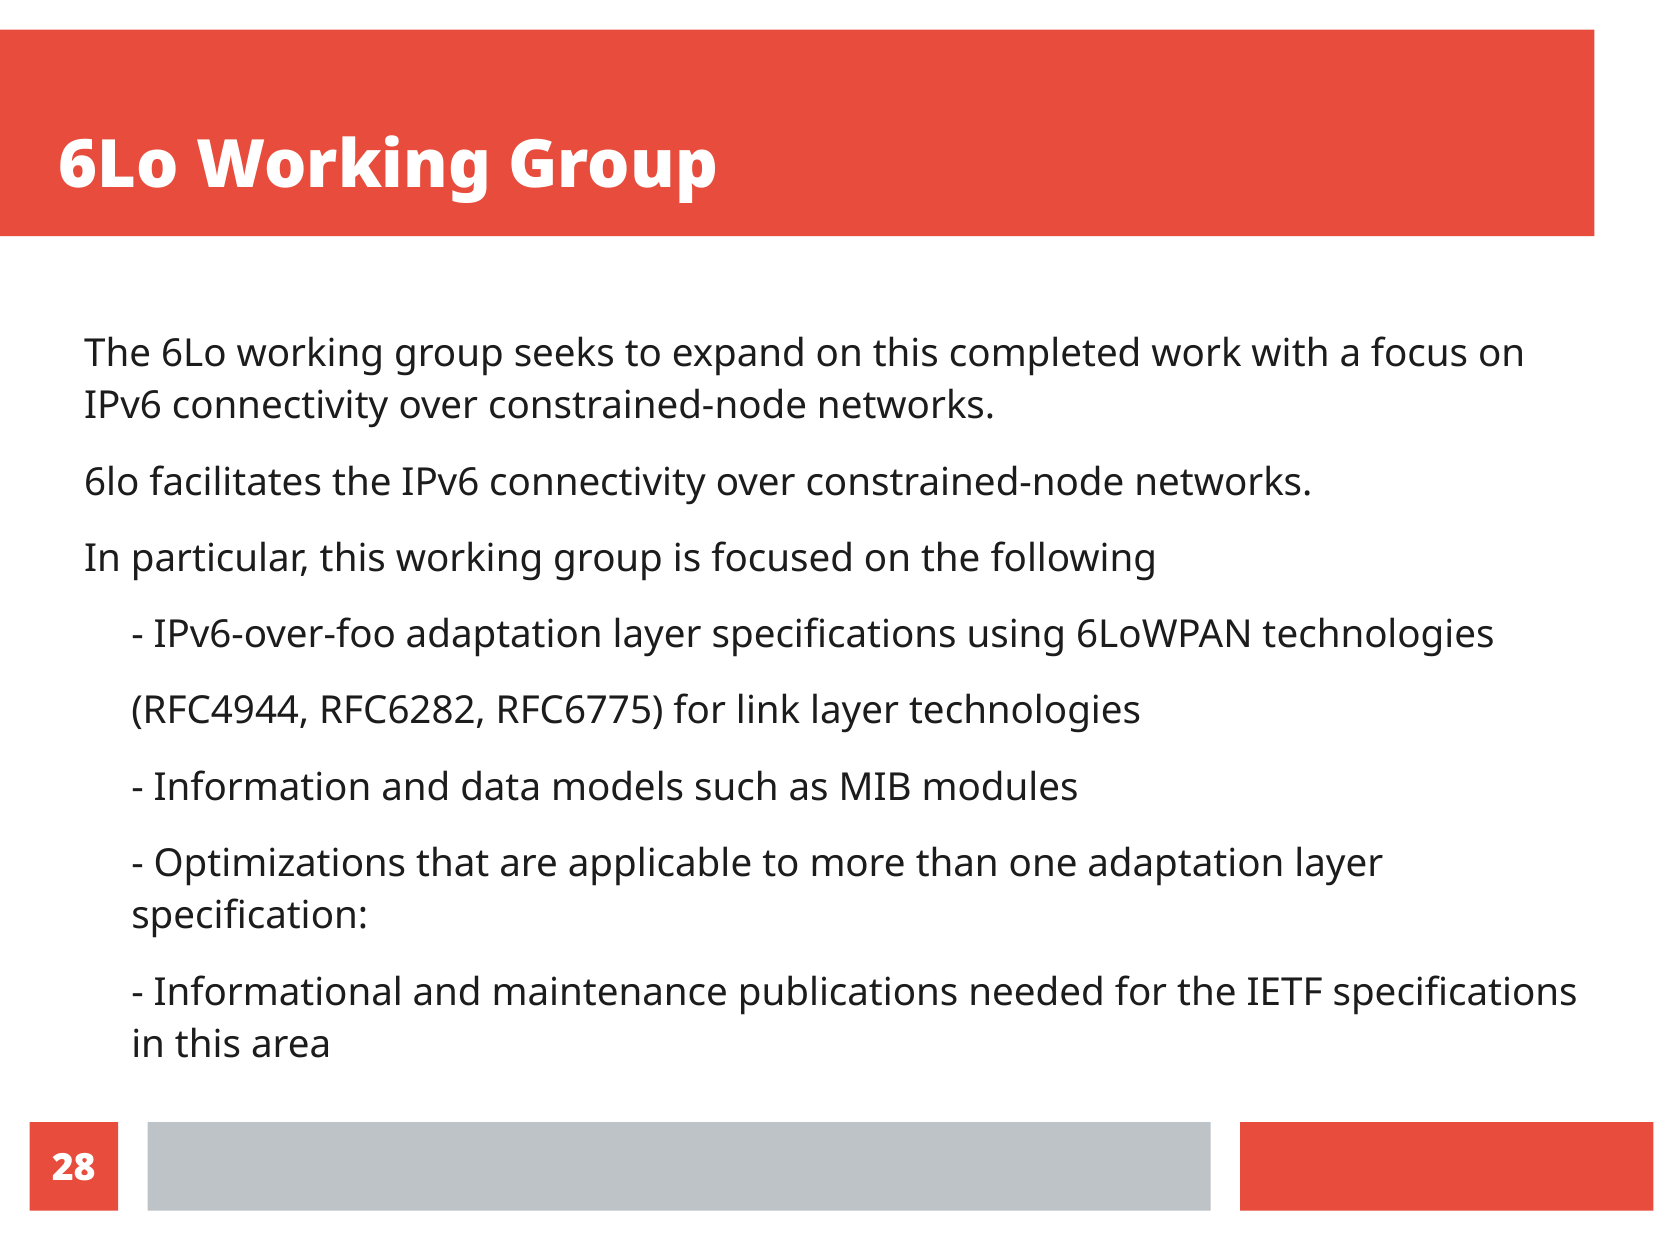

# 6Lo Working Group
The 6Lo working group seeks to expand on this completed work with a focus on IPv6 connectivity over constrained-node networks.
6lo facilitates the IPv6 connectivity over constrained-node networks.
In particular, this working group is focused on the following
- IPv6-over-foo adaptation layer specifications using 6LoWPAN technologies
(RFC4944, RFC6282, RFC6775) for link layer technologies
- Information and data models such as MIB modules
- Optimizations that are applicable to more than one adaptation layer specification:
- Informational and maintenance publications needed for the IETF specifications in this area
28